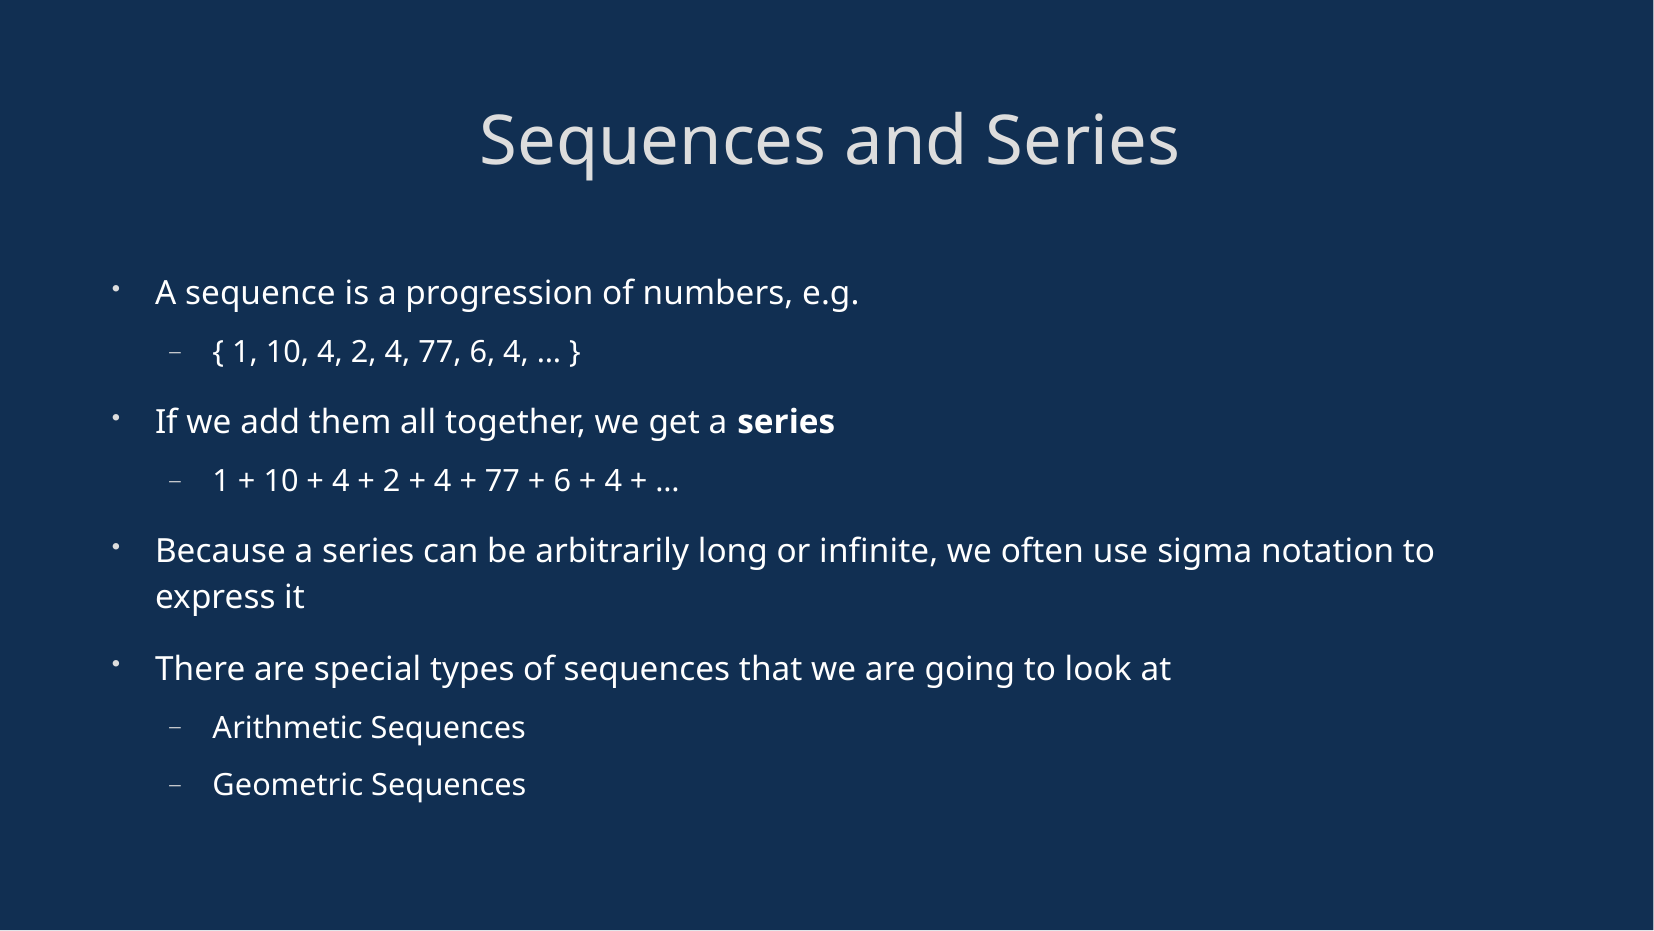

# Sequences and Series
A sequence is a progression of numbers, e.g.
{ 1, 10, 4, 2, 4, 77, 6, 4, … }
If we add them all together, we get a series
1 + 10 + 4 + 2 + 4 + 77 + 6 + 4 + …
Because a series can be arbitrarily long or infinite, we often use sigma notation to express it
There are special types of sequences that we are going to look at
Arithmetic Sequences
Geometric Sequences